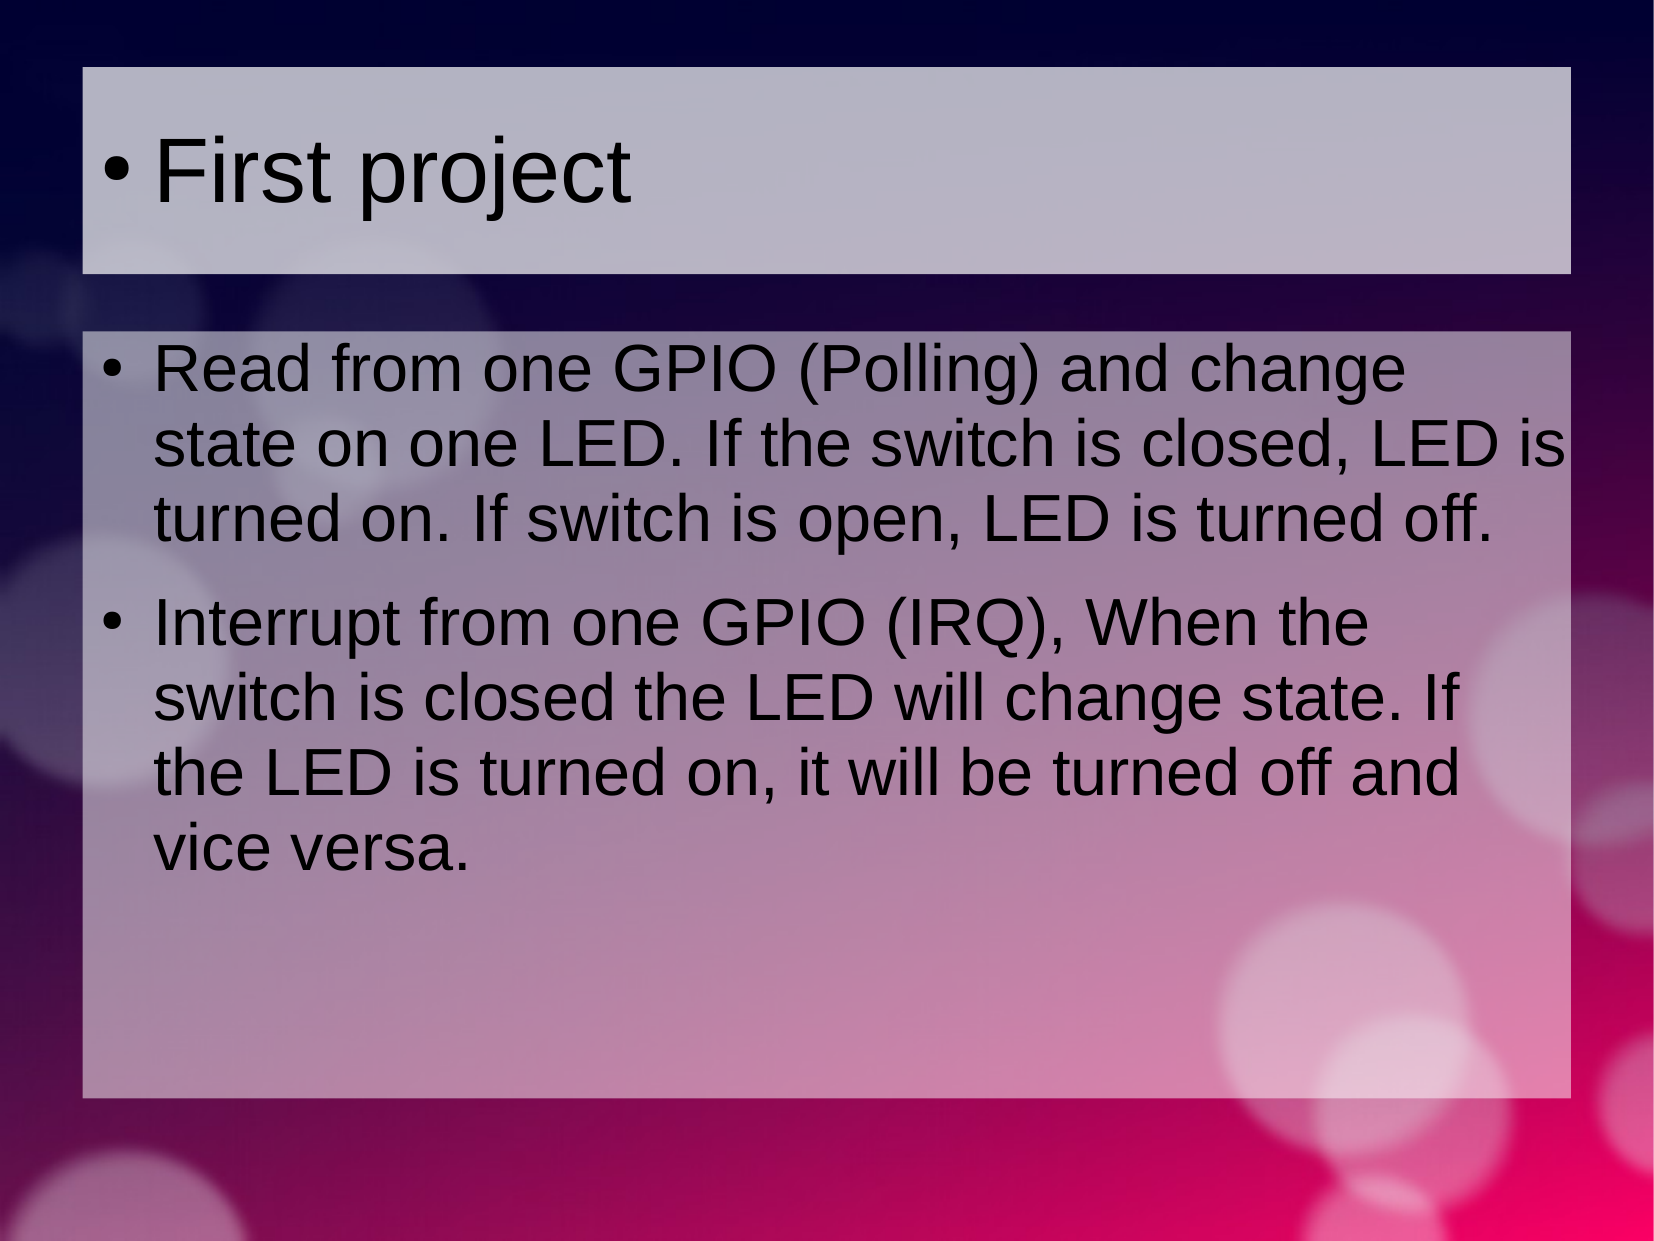

# First project
Read from one GPIO (Polling) and change state on one LED. If the switch is closed, LED is turned on. If switch is open, LED is turned off.
Interrupt from one GPIO (IRQ), When the switch is closed the LED will change state. If the LED is turned on, it will be turned off and vice versa.